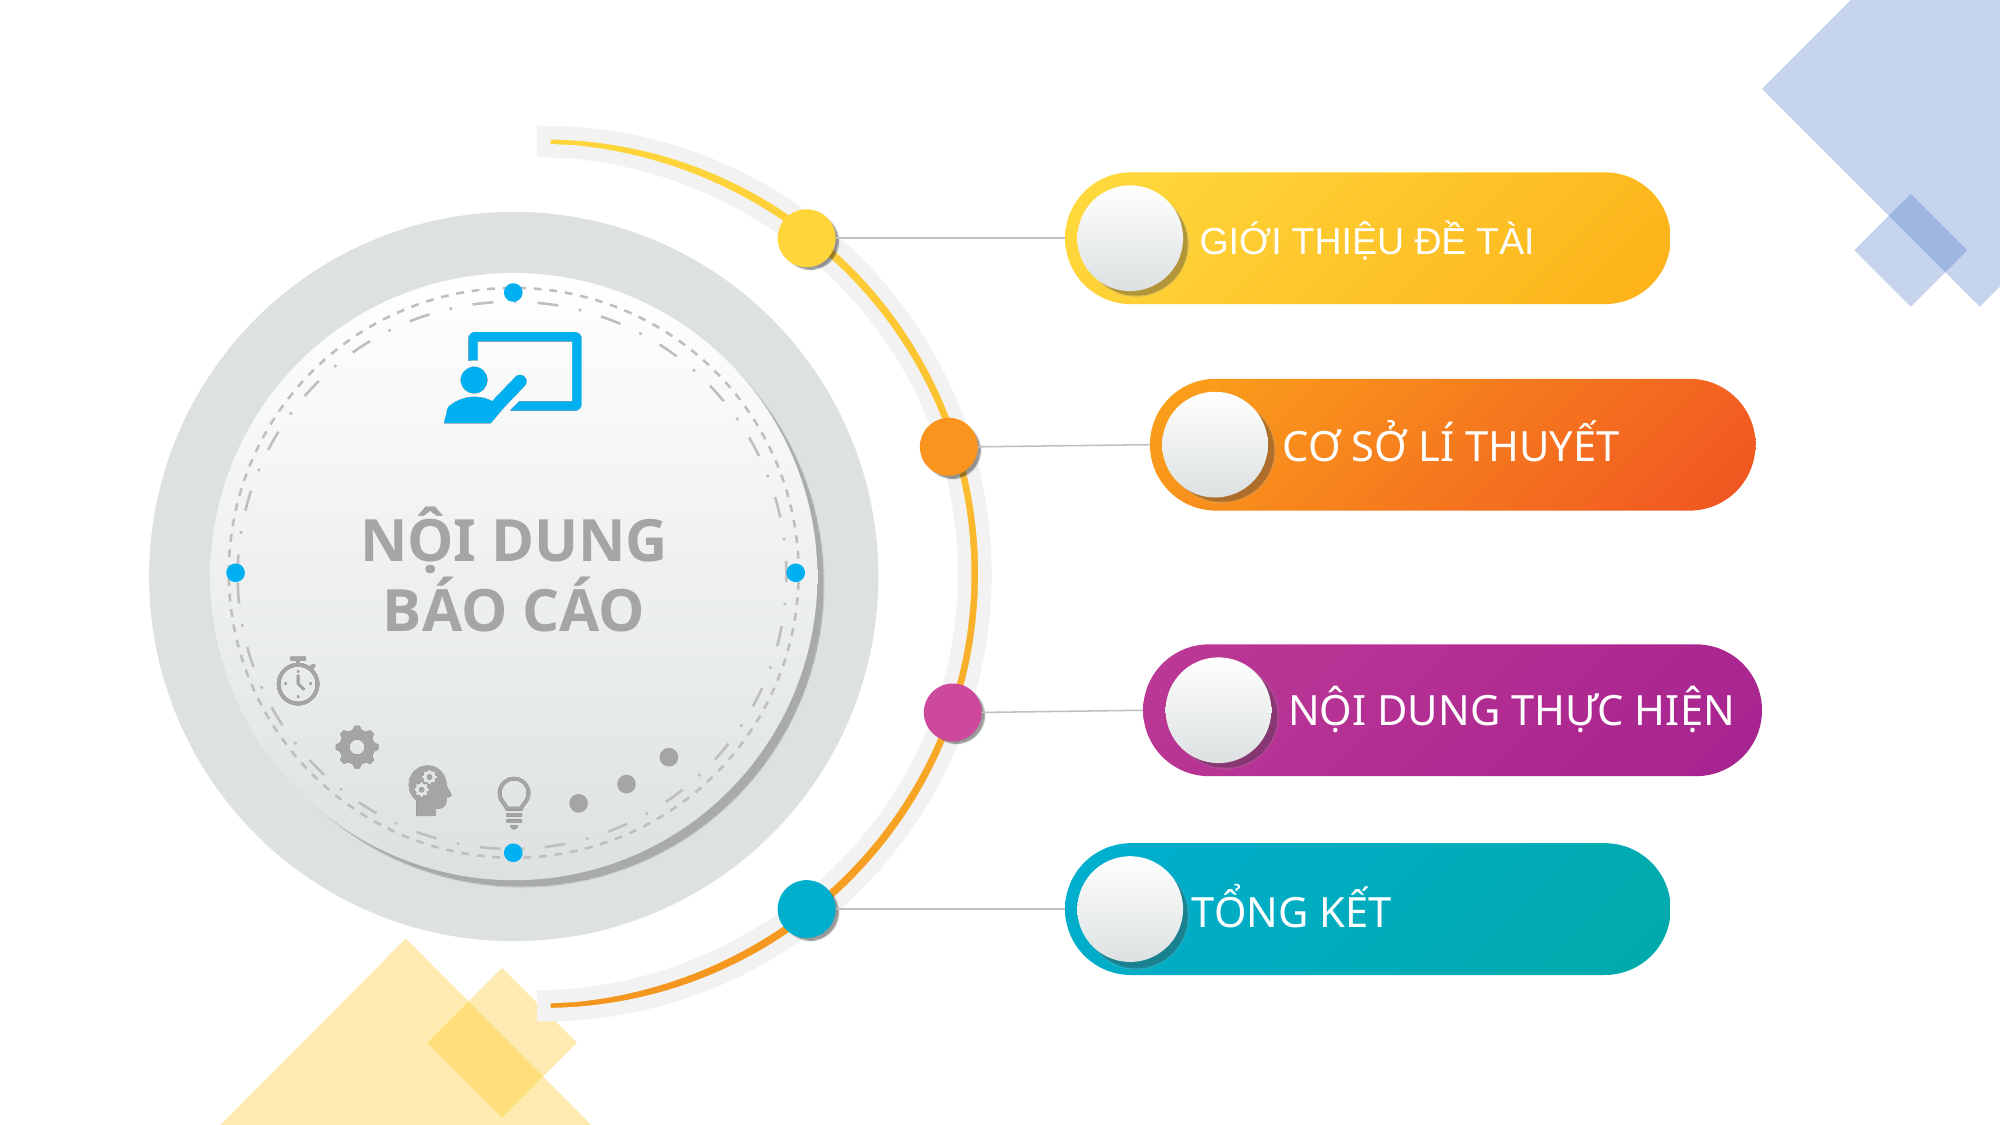

GIỚI THIỆU ĐỀ TÀI
CƠ SỞ LÍ THUYẾT
NỘI DUNG BÁO CÁO
TỔNG KẾT
NỘI DUNG THỰC HIỆN